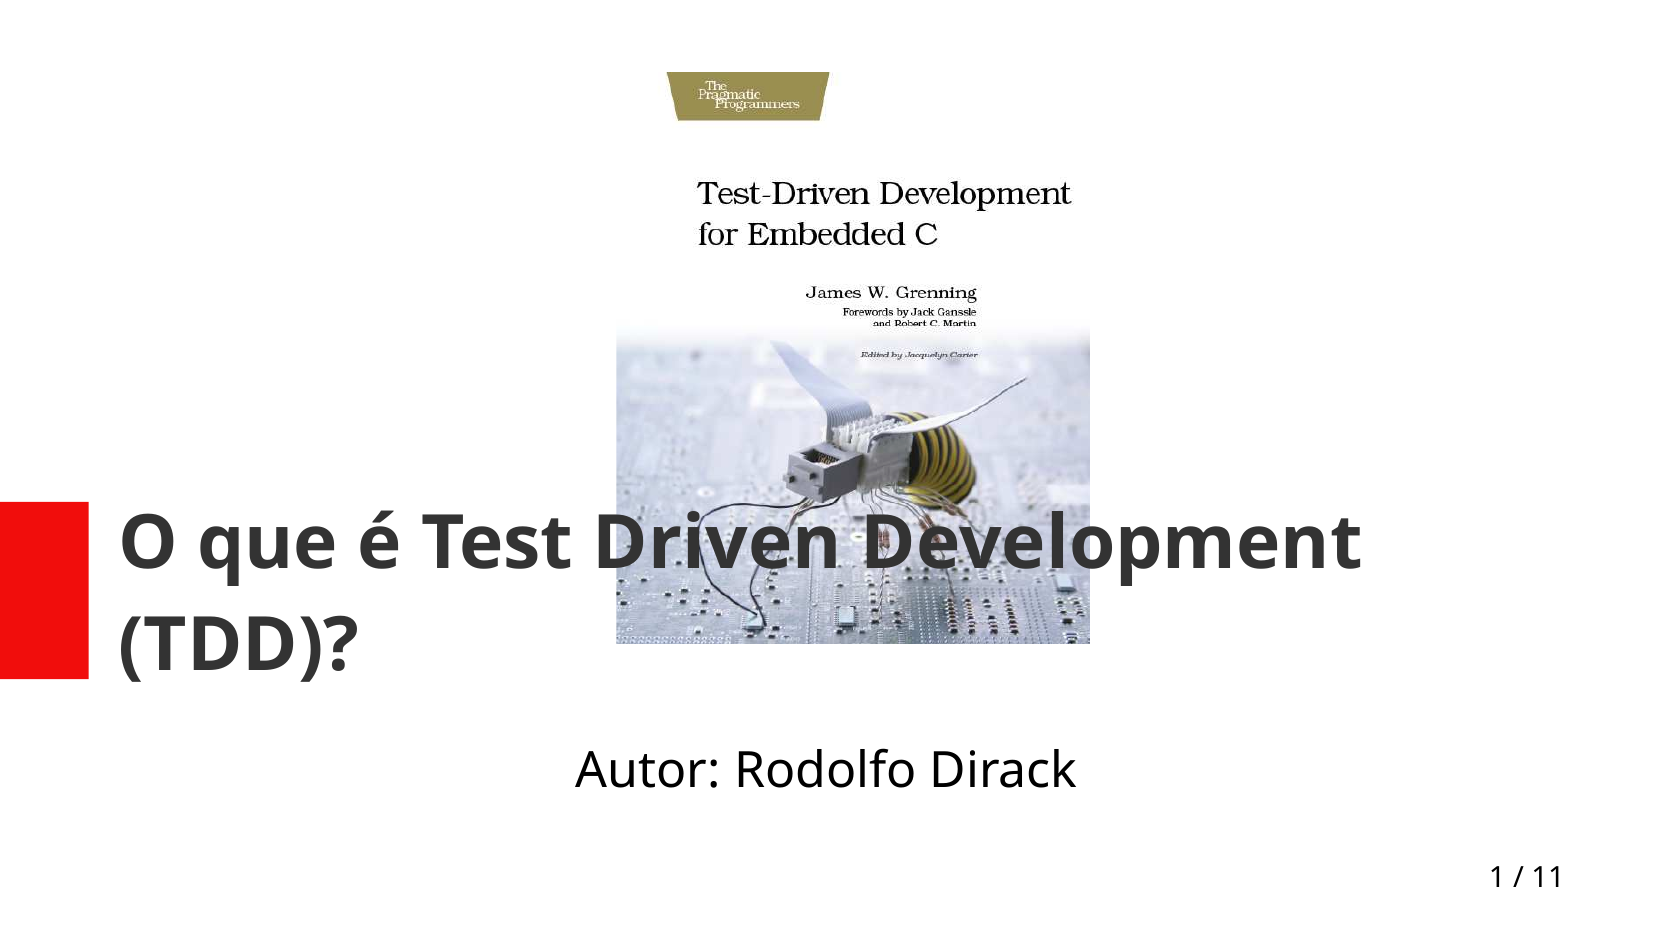

# O que é Test Driven Development (TDD)?
Autor: Rodolfo Dirack
1